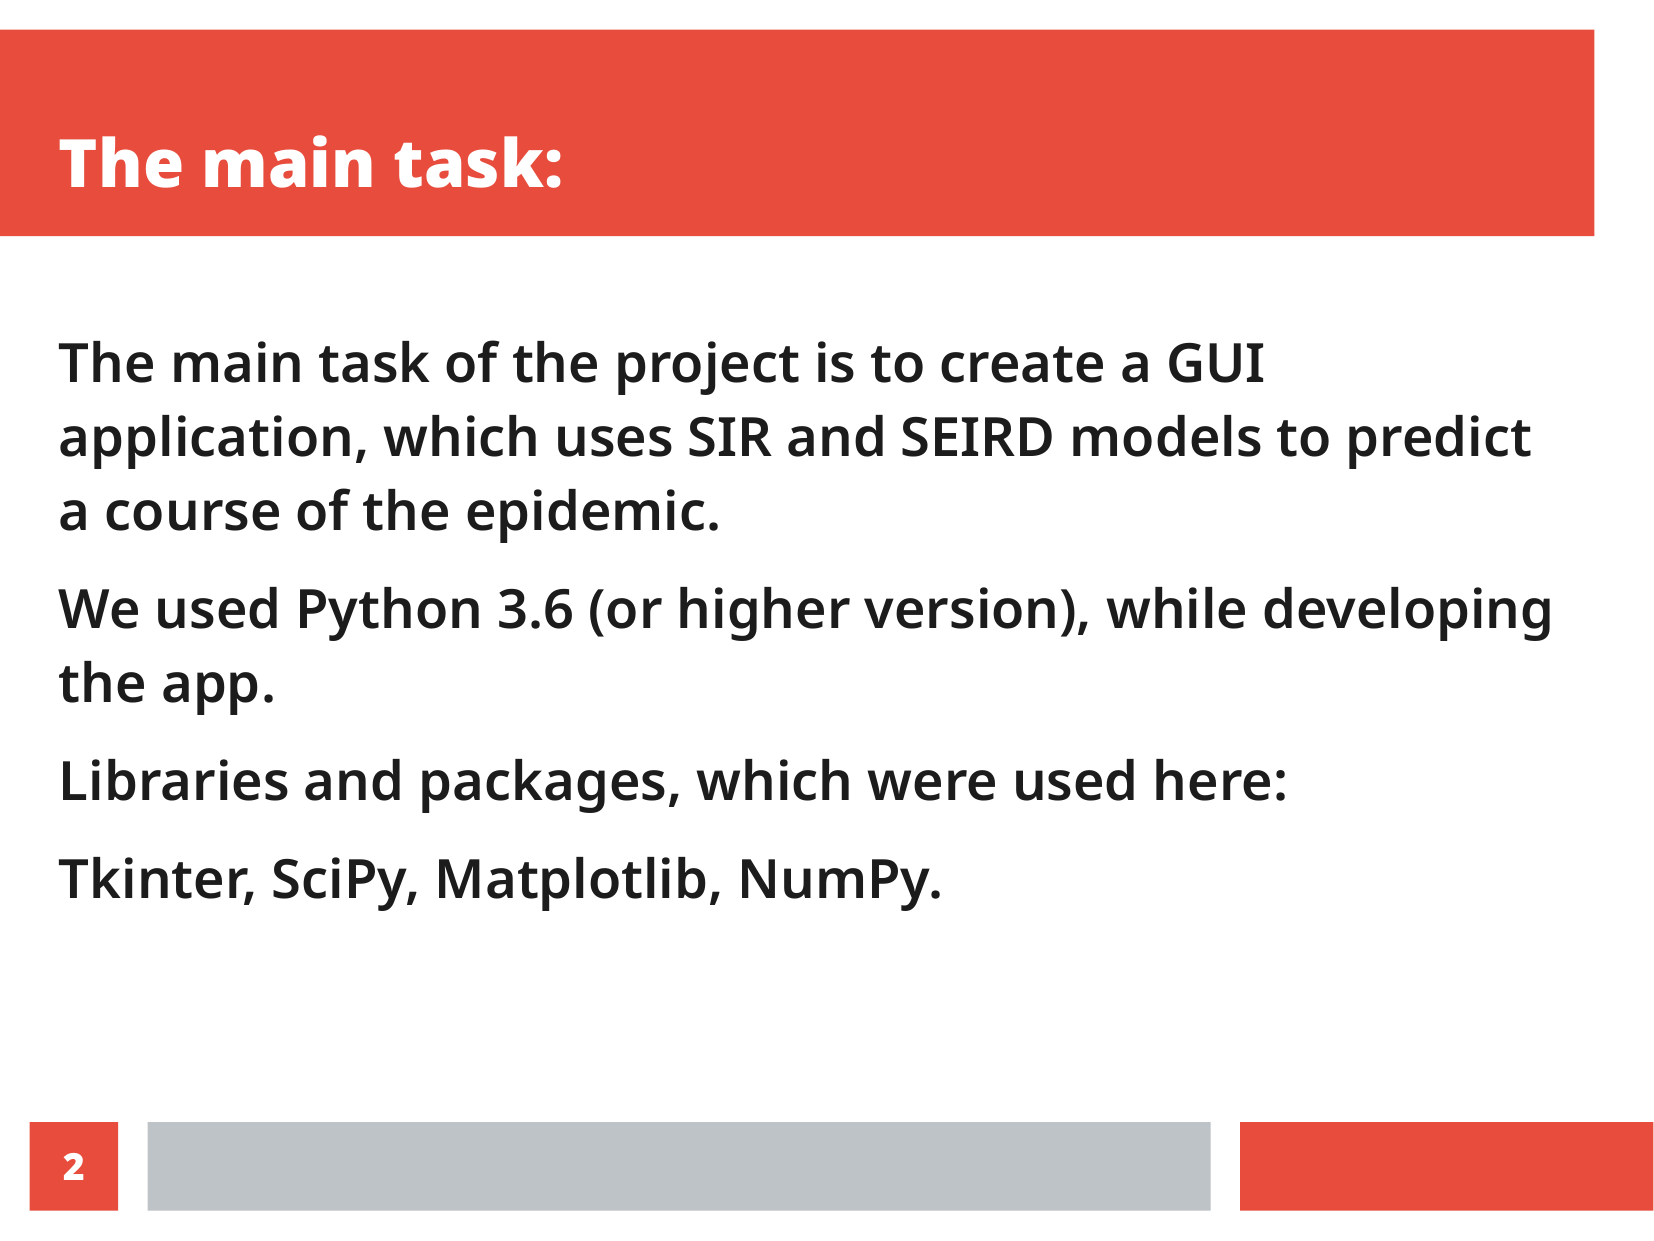

# The main task:
The main task of the project is to create a GUI application, which uses SIR and SEIRD models to predict a course of the epidemic.
We used Python 3.6 (or higher version), while developing the app.
Libraries and packages, which were used here:
Tkinter, SciPy, Matplotlib, NumPy.
2